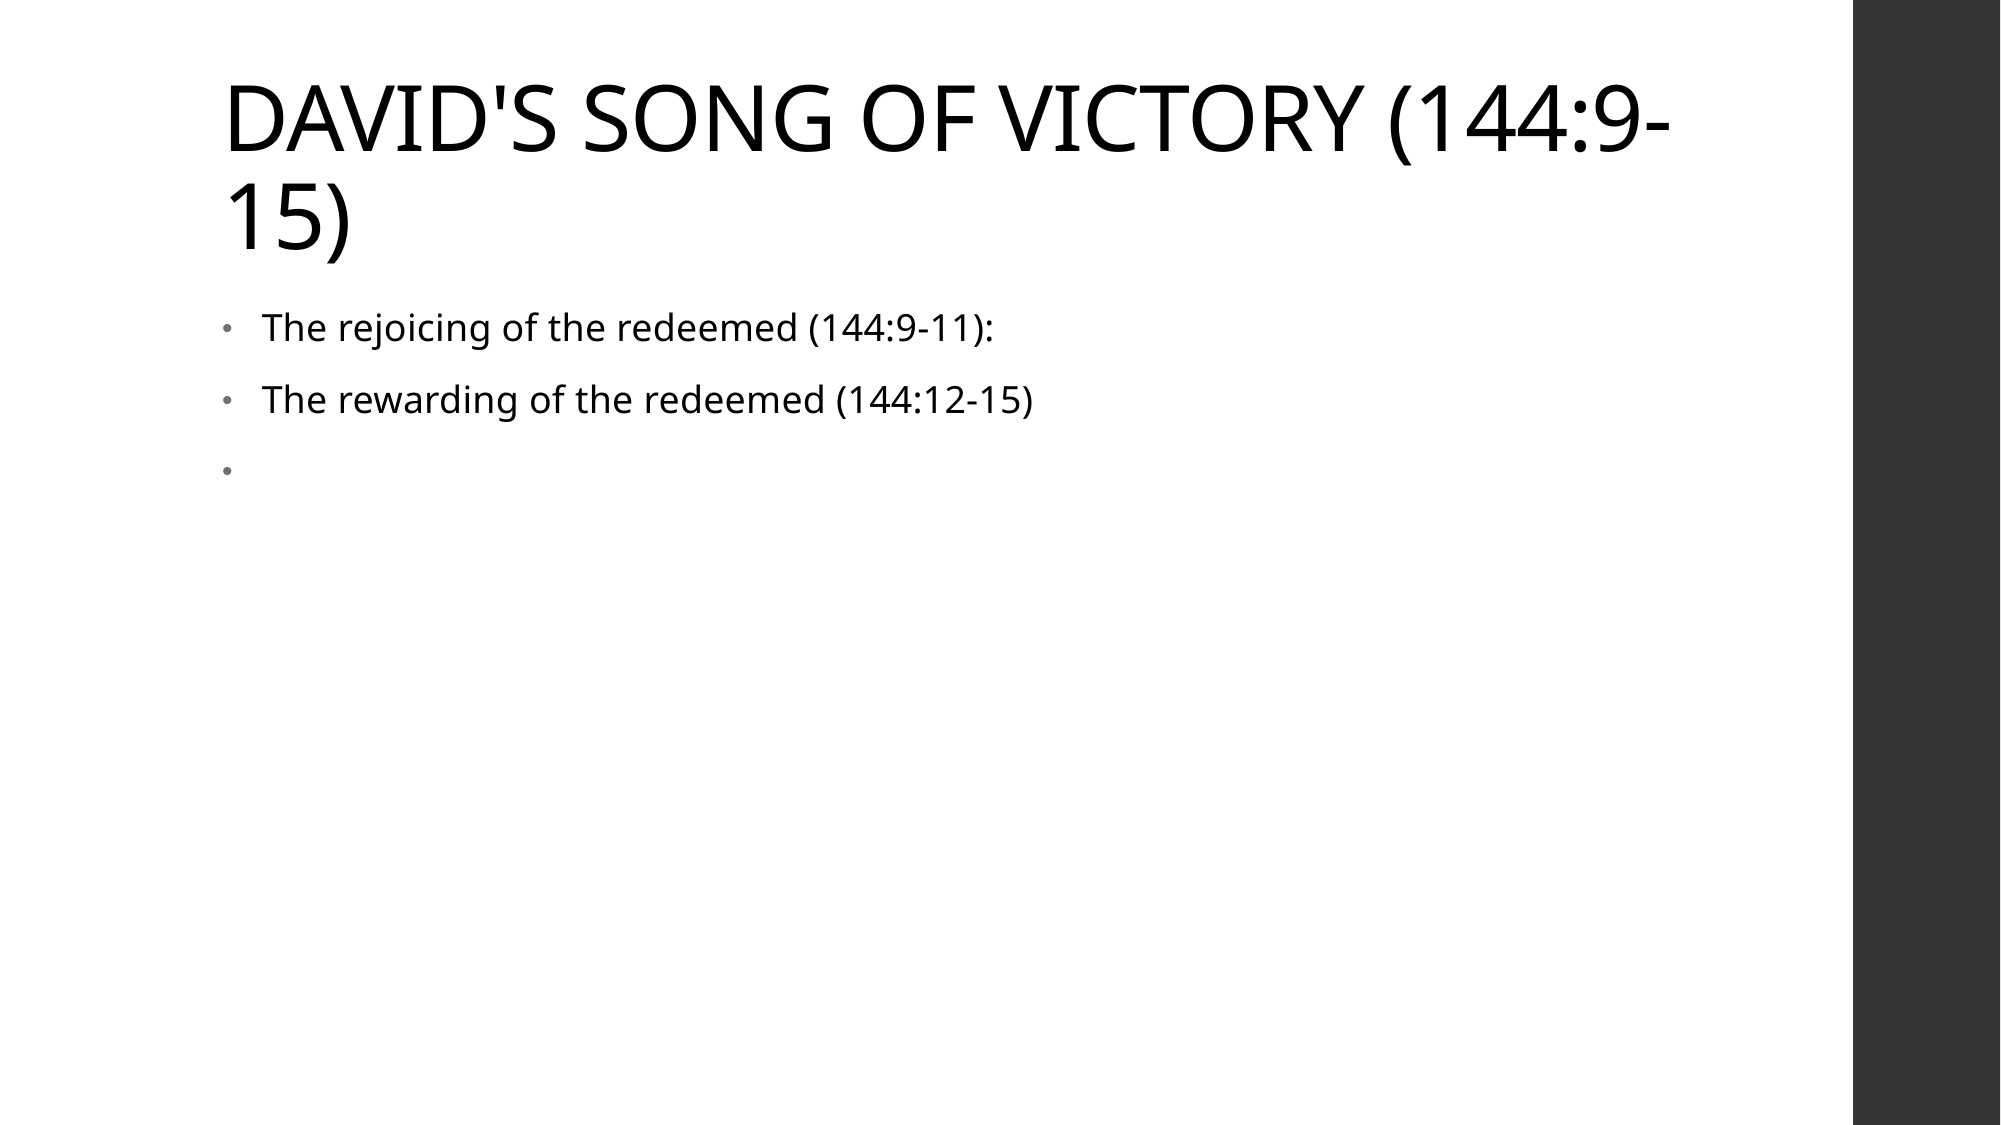

# DAVID'S SONG OF VICTORY (144:9-15)
 The rejoicing of the redeemed (144:9-11):
 The rewarding of the redeemed (144:12-15)